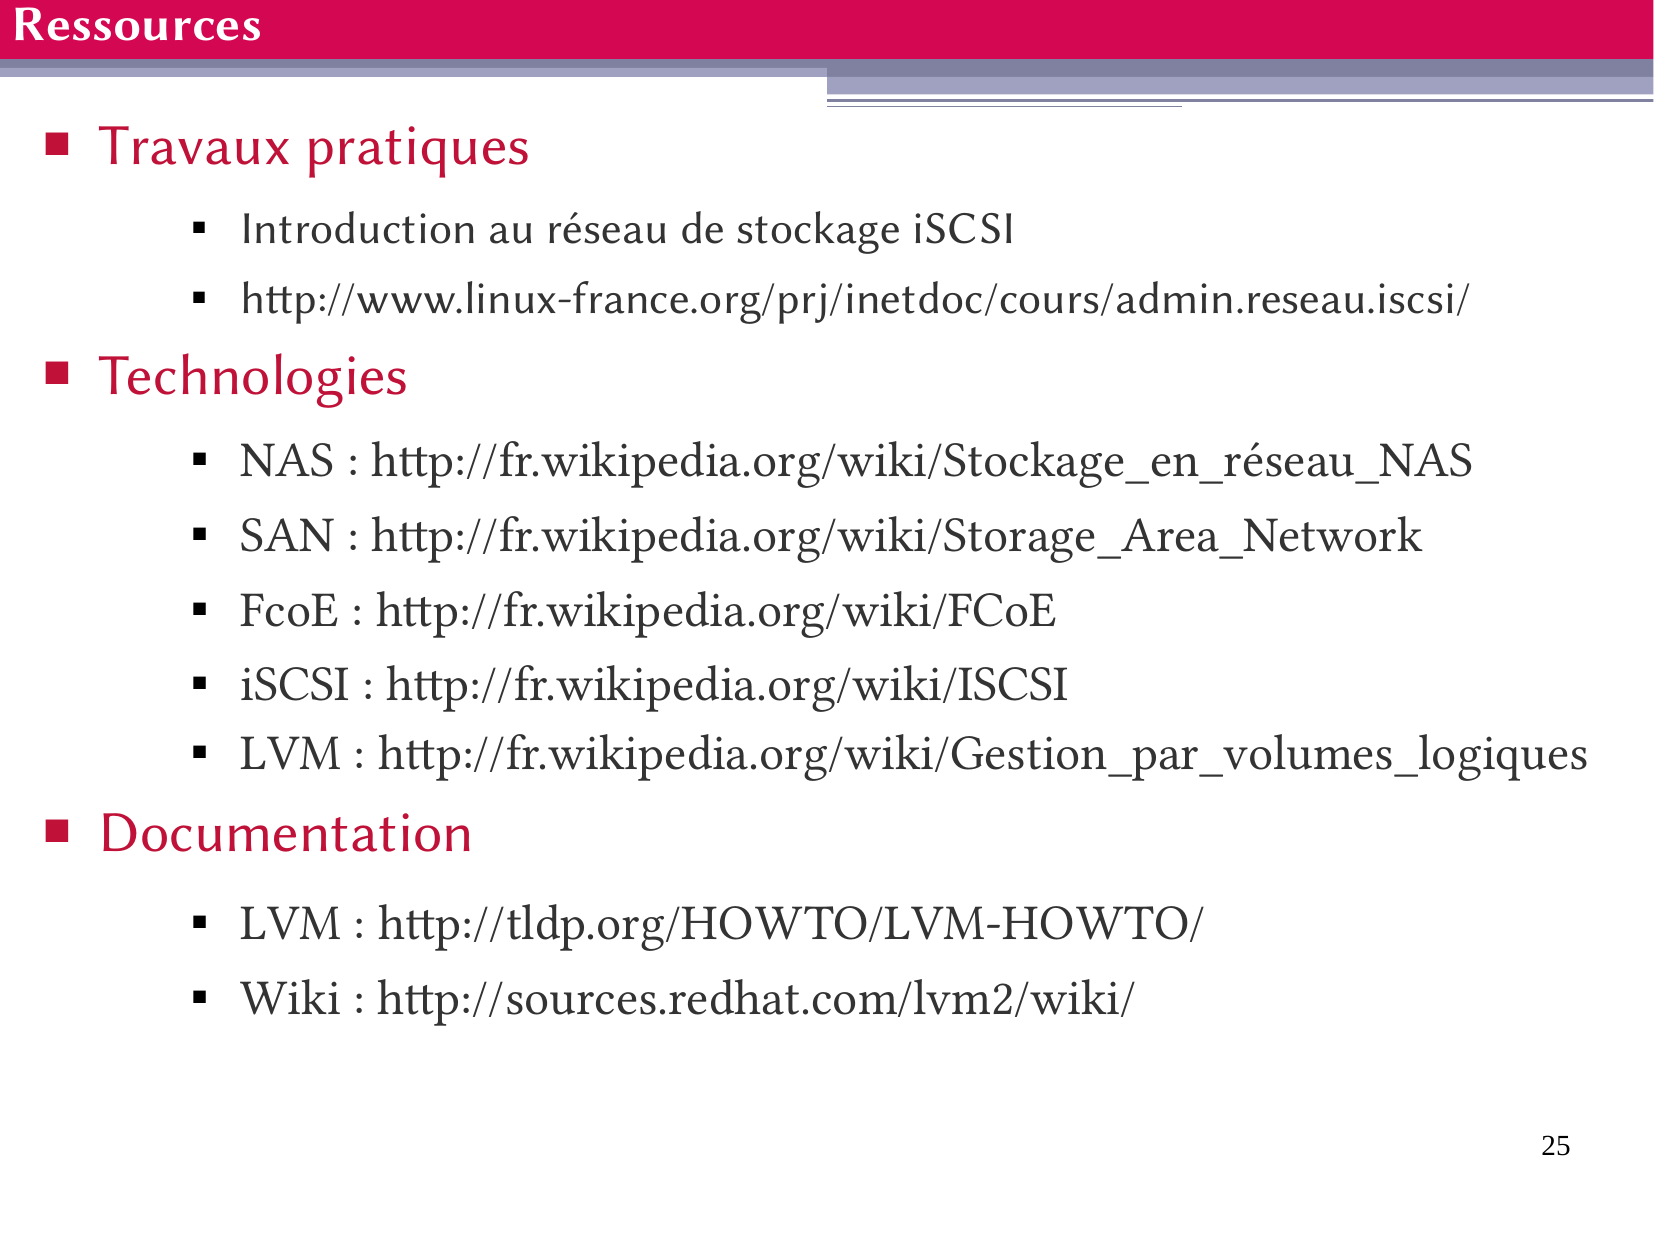

# Ressources
Travaux pratiques
Introduction au réseau de stockage iSCSI
http://www.linux-france.org/prj/inetdoc/cours/admin.reseau.iscsi/
Technologies
NAS : http://fr.wikipedia.org/wiki/Stockage_en_réseau_NAS
SAN : http://fr.wikipedia.org/wiki/Storage_Area_Network
FcoE : http://fr.wikipedia.org/wiki/FCoE
iSCSI : http://fr.wikipedia.org/wiki/ISCSI
LVM : http://fr.wikipedia.org/wiki/Gestion_par_volumes_logiques
Documentation
LVM : http://tldp.org/HOWTO/LVM-HOWTO/
Wiki : http://sources.redhat.com/lvm2/wiki/
25